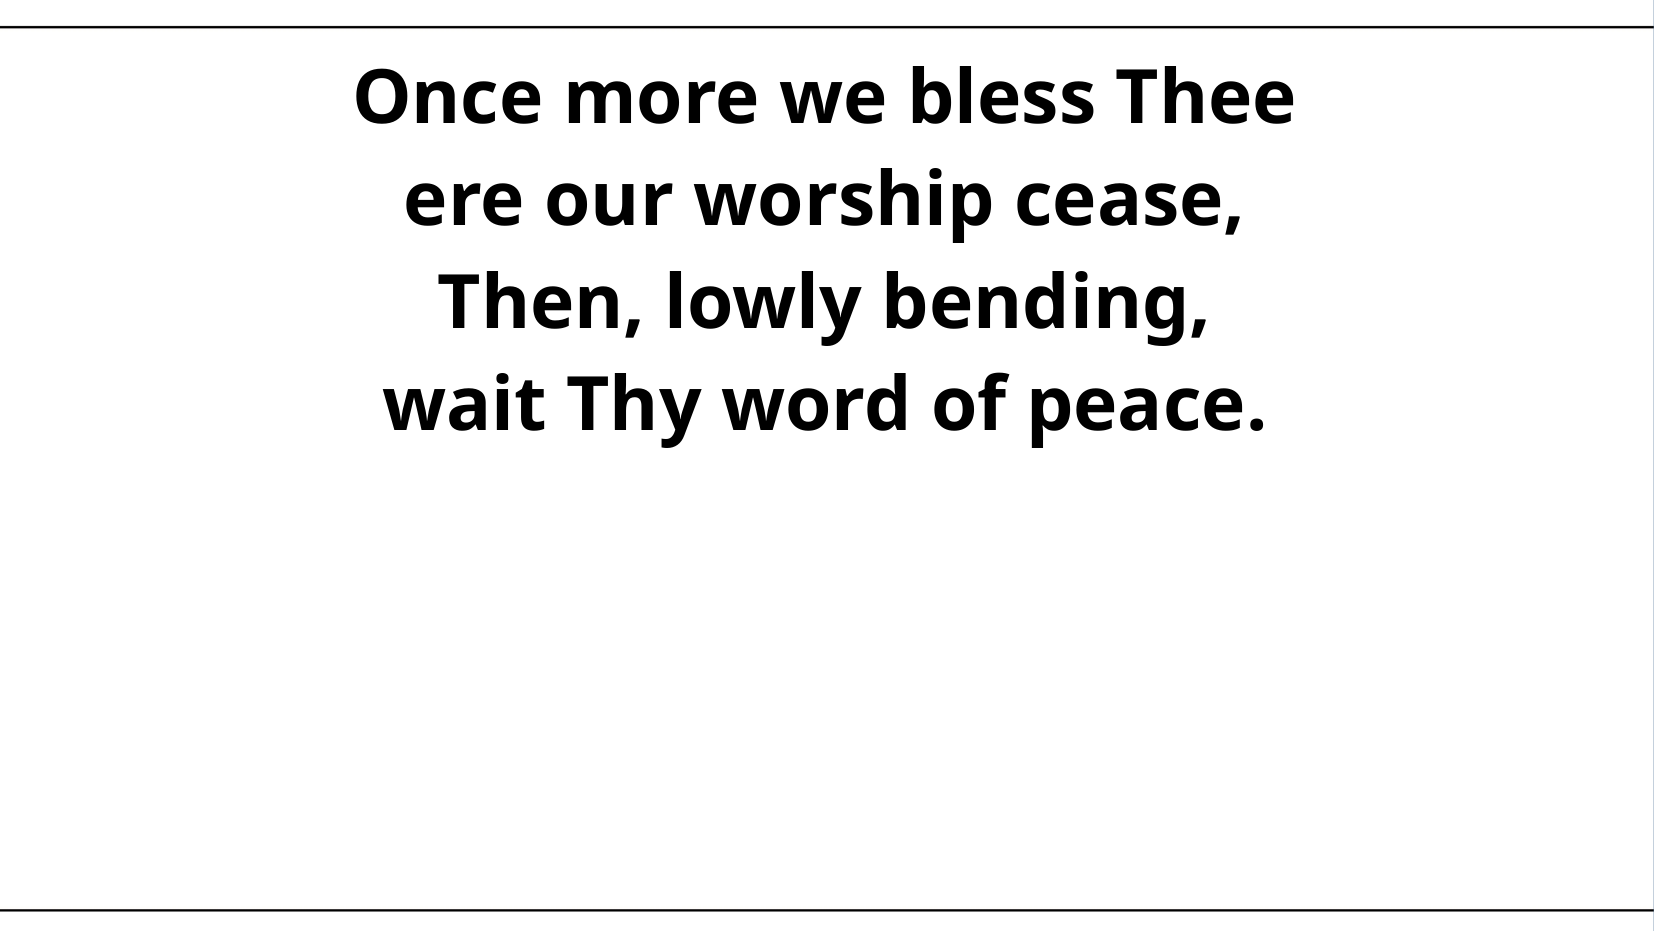

Once more we bless Thee
ere our worship cease,
Then, lowly bending,
wait Thy word of peace.